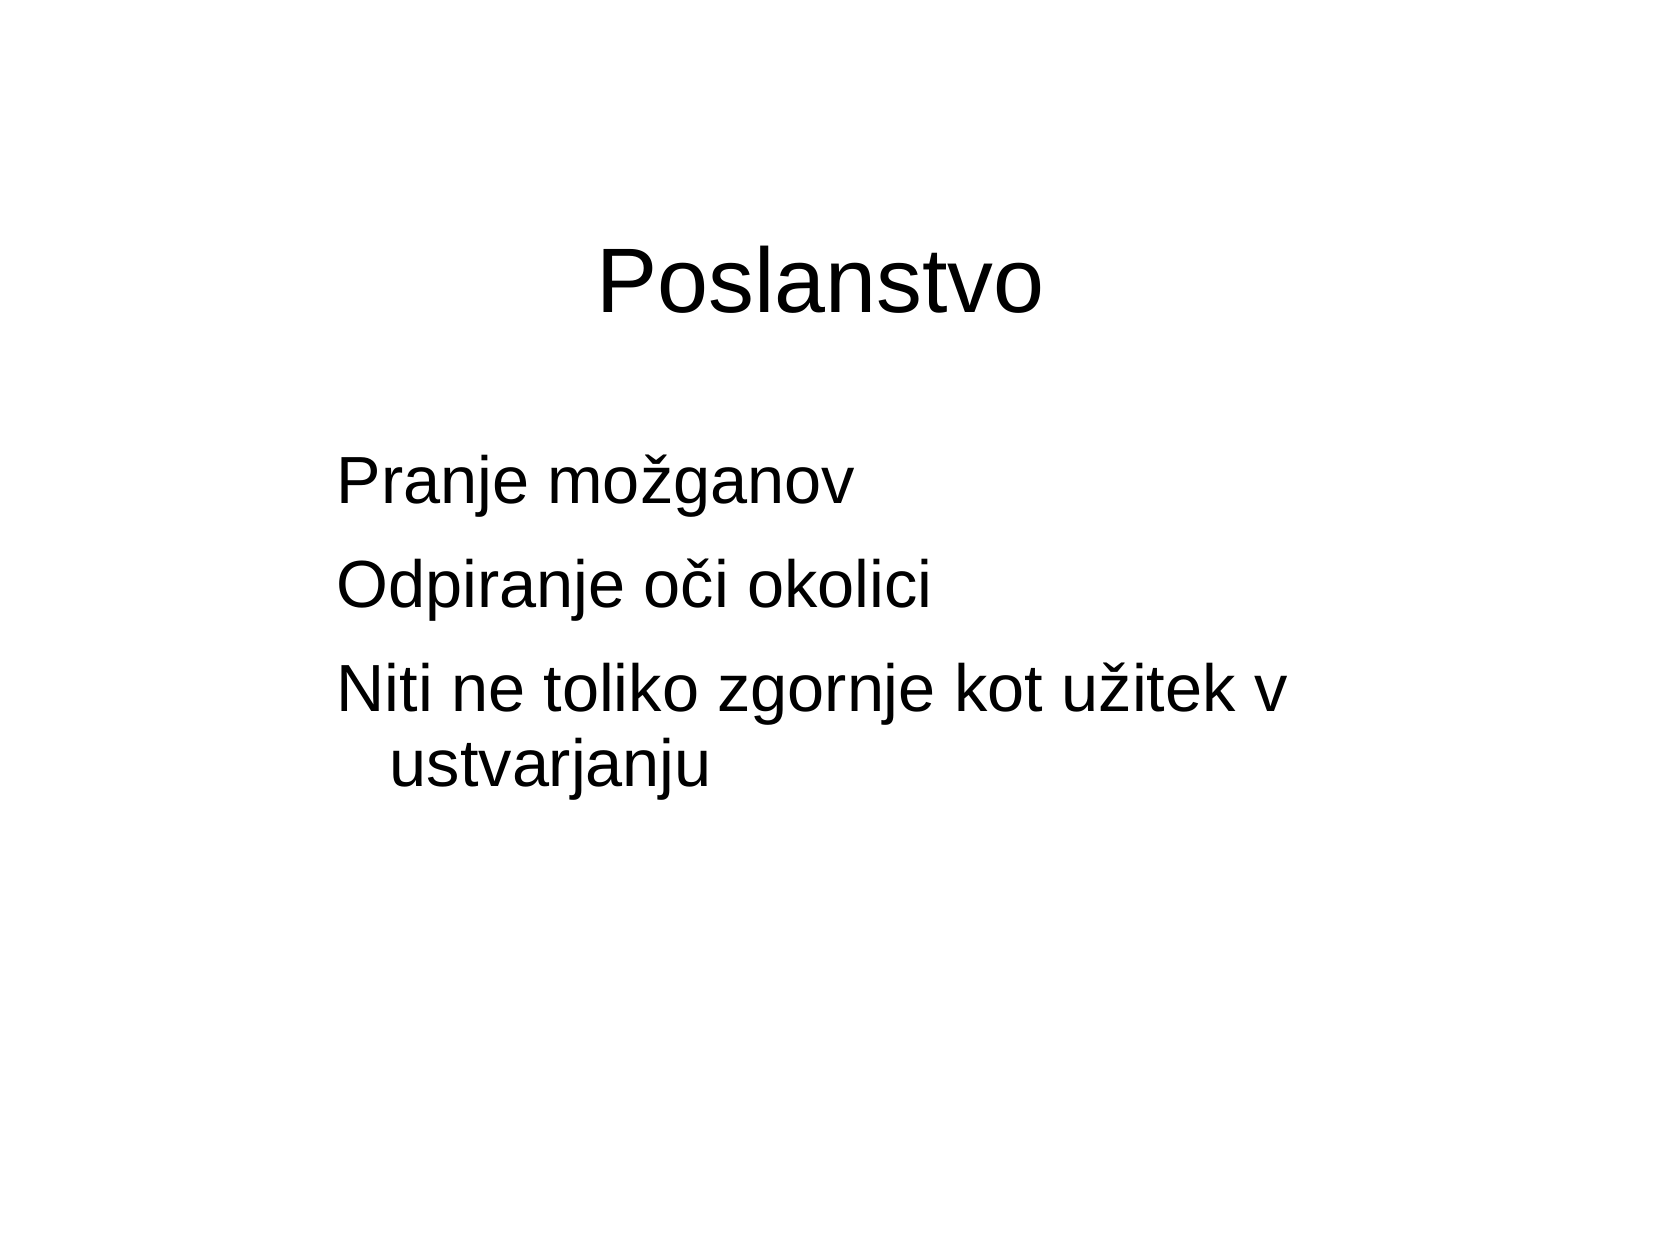

# Poslanstvo
Pranje možganov
Odpiranje oči okolici
Niti ne toliko zgornje kot užitek v ustvarjanju